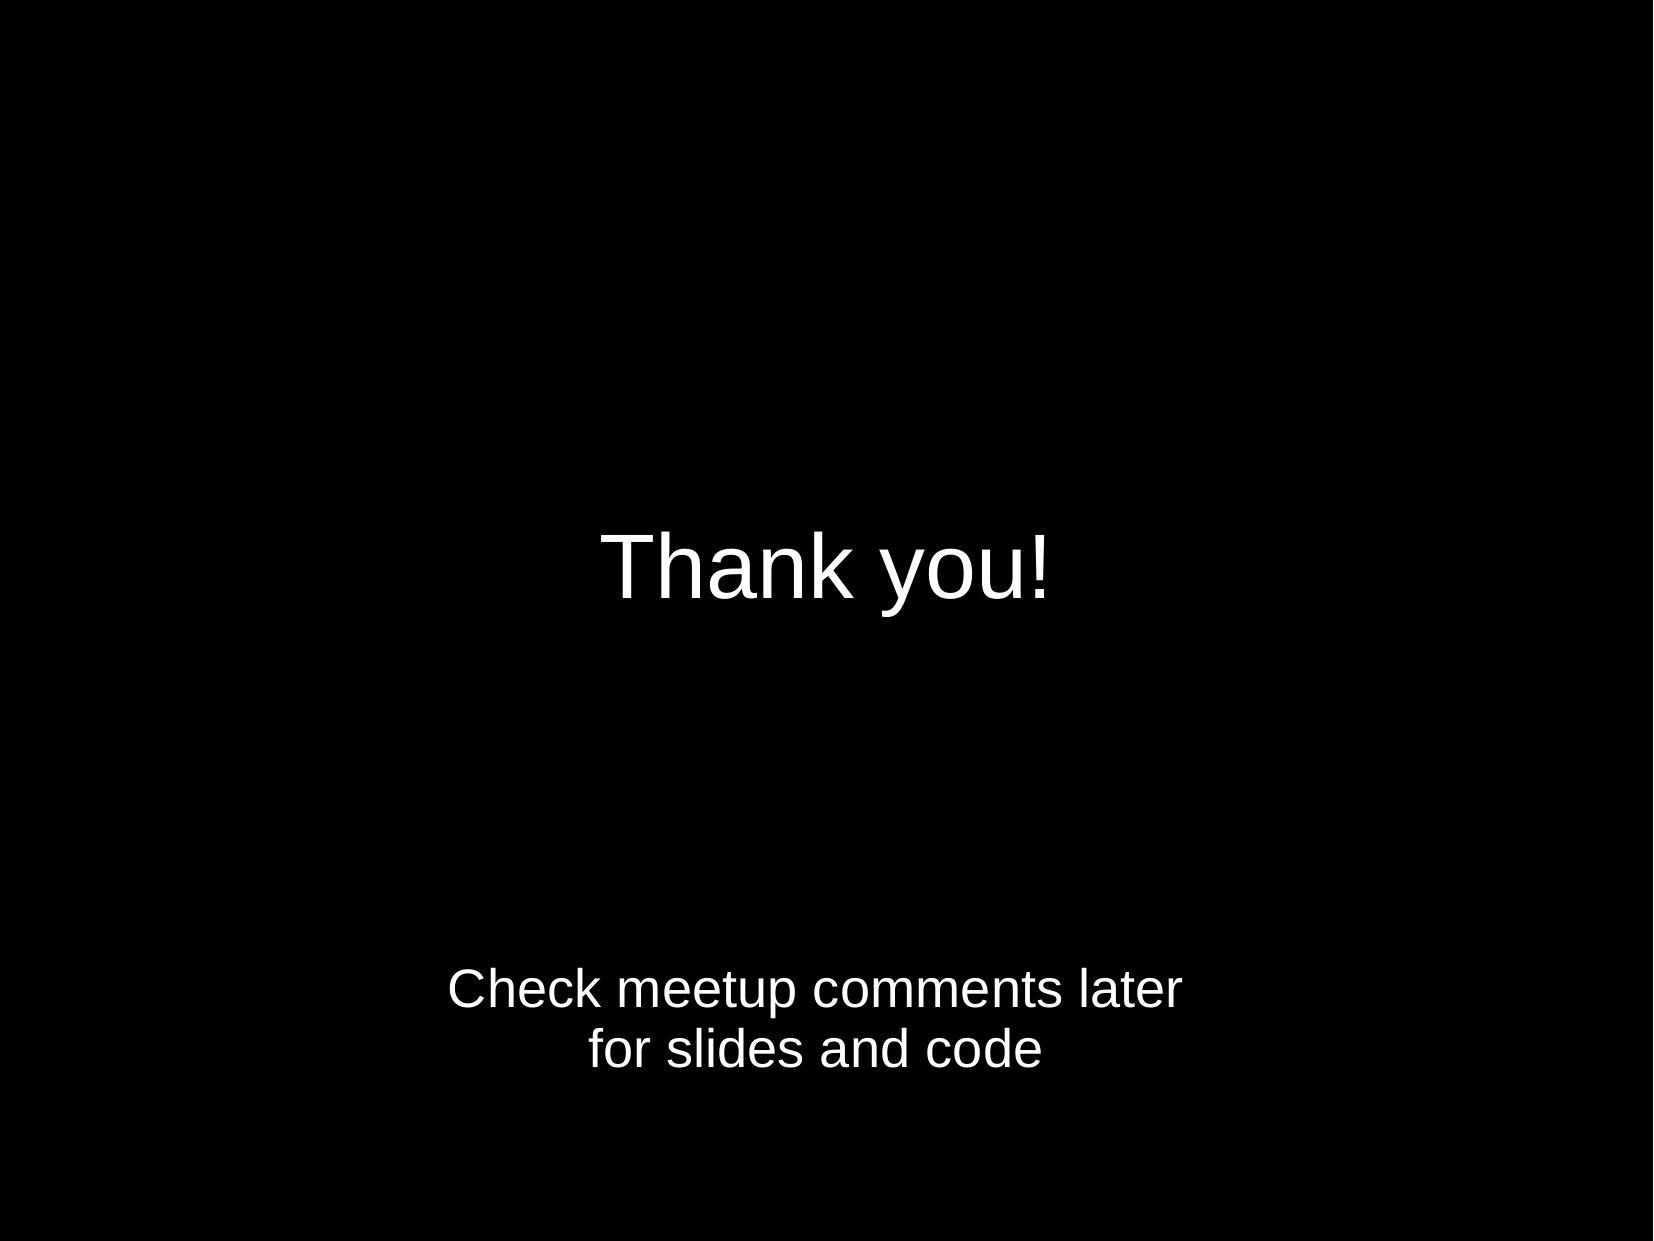

# Thank you!
Check meetup comments later
for slides and code